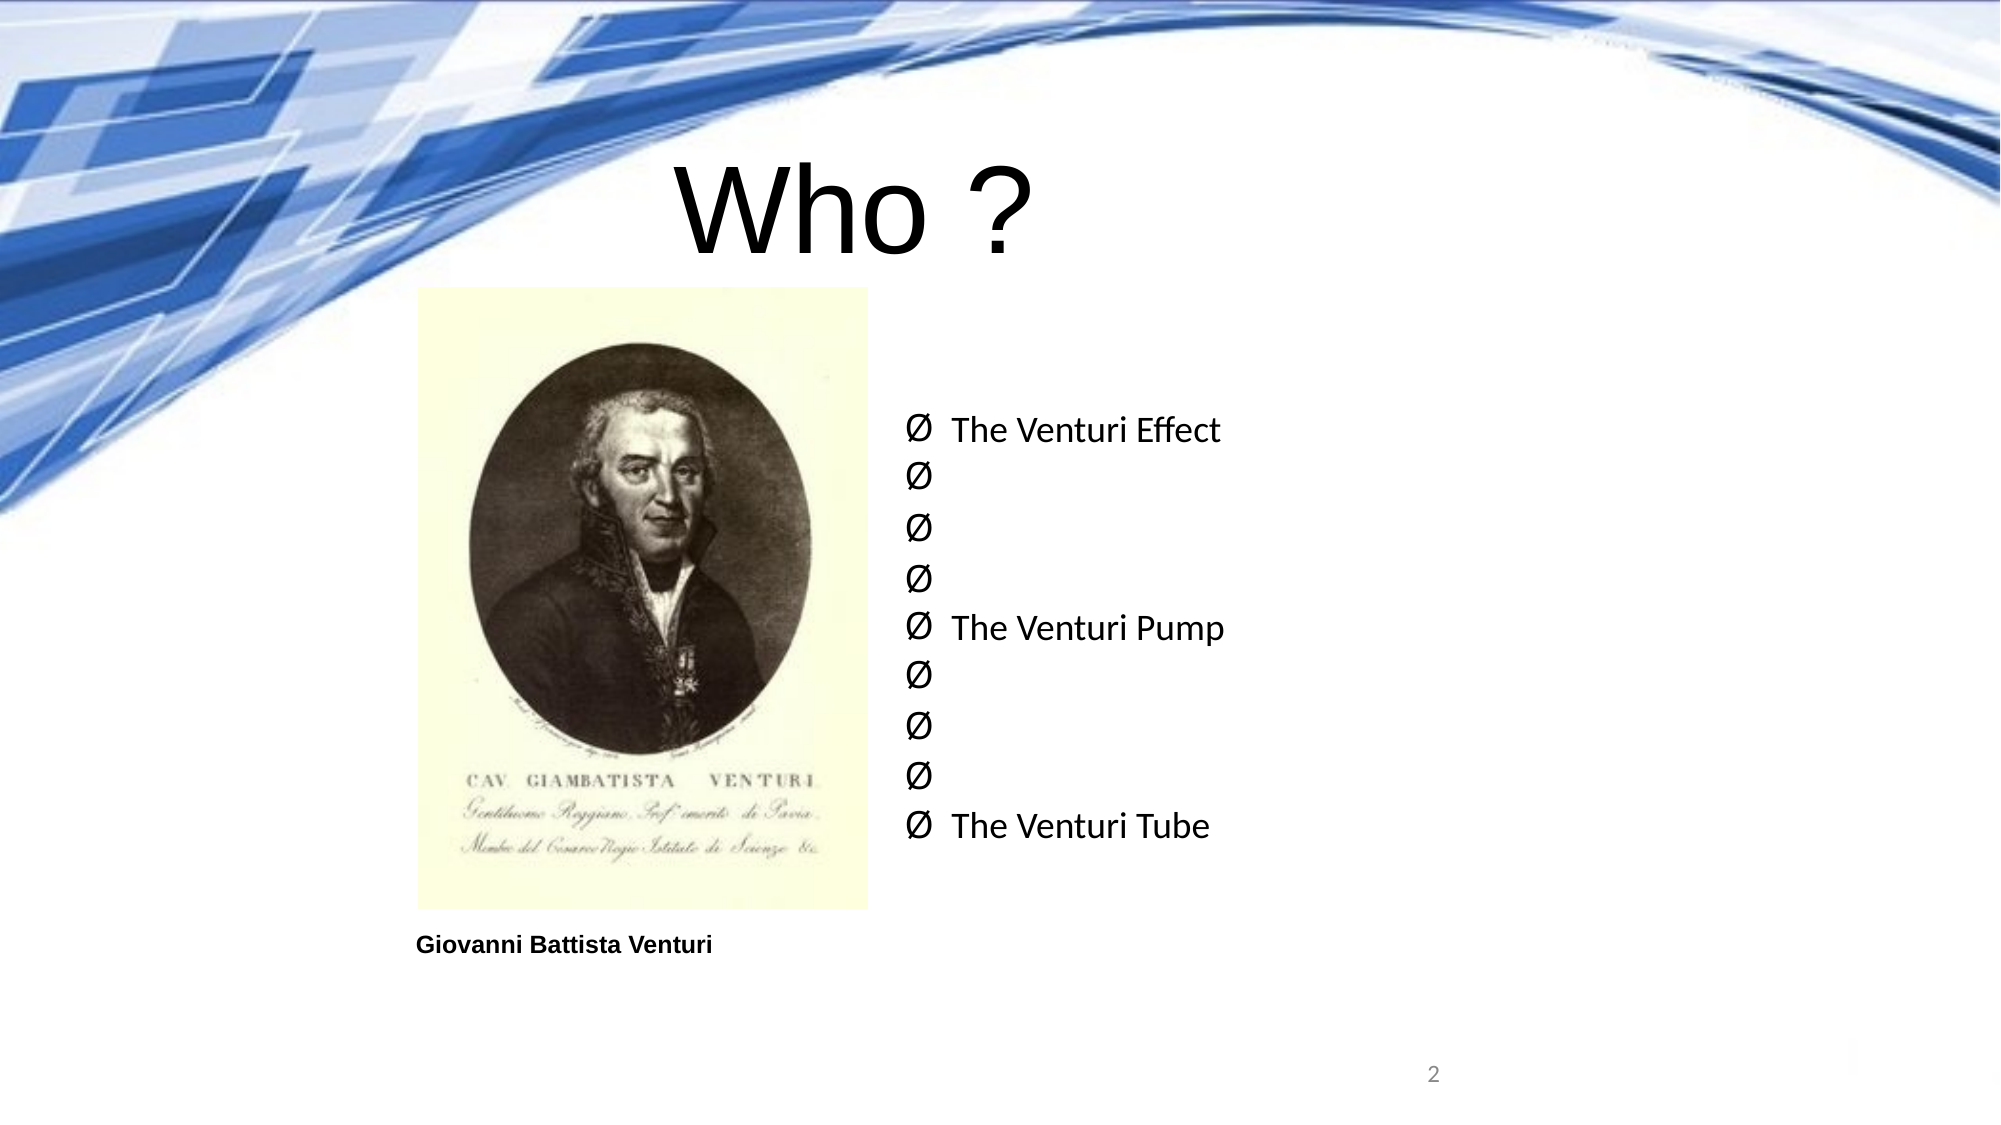

Who ?
The Venturi Effect
The Venturi Pump
The Venturi Tube
 	Giovanni Battista Venturi